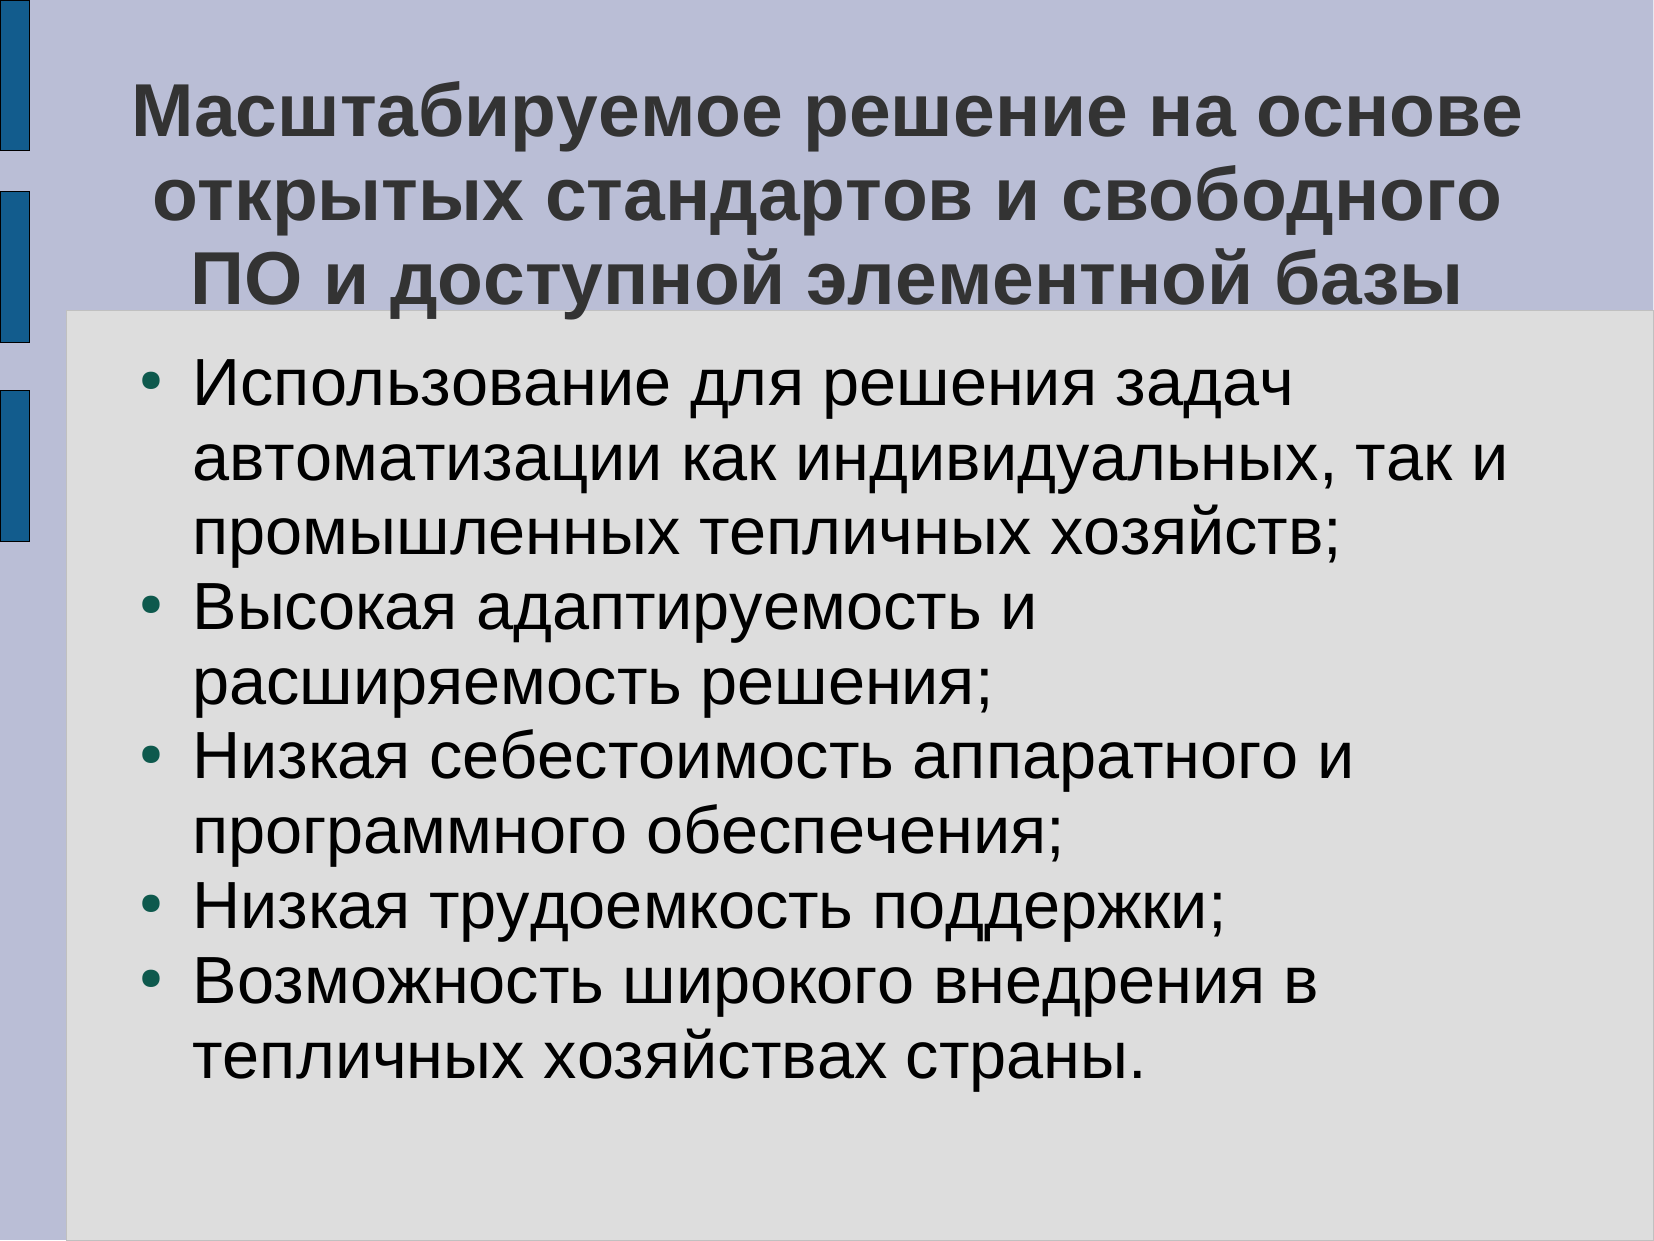

# Масштабируемое решение на основе открытых стандартов и свободного ПО и доступной элементной базы
Использование для решения задач автоматизации как индивидуальных, так и промышленных тепличных хозяйств;
Высокая адаптируемость и расширяемость решения;
Низкая себестоимость аппаратного и программного обеспечения;
Низкая трудоемкость поддержки;
Возможность широкого внедрения в тепличных хозяйствах страны.